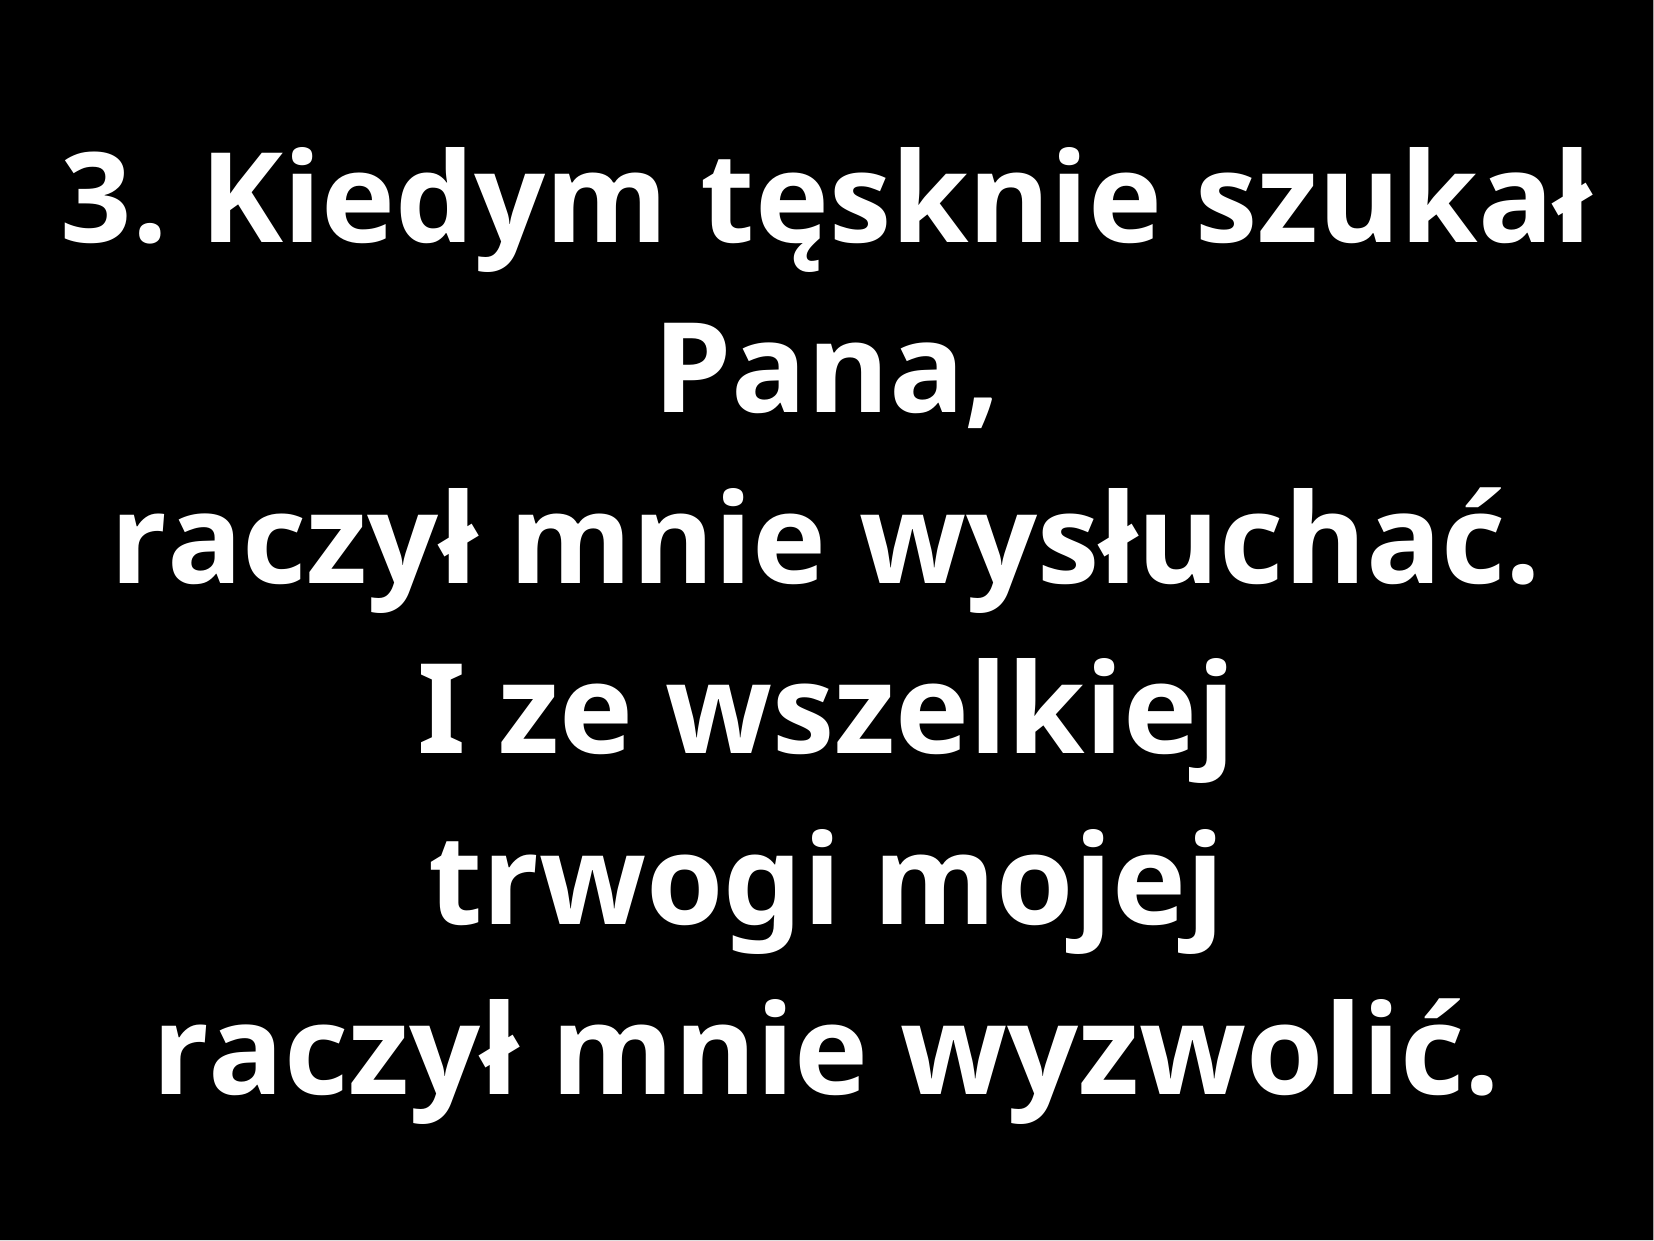

# 3. Kiedym tęsknie szukał Pana, raczył mnie wysłuchać. I ze wszelkiej trwogi mojej raczył mnie wyzwolić.